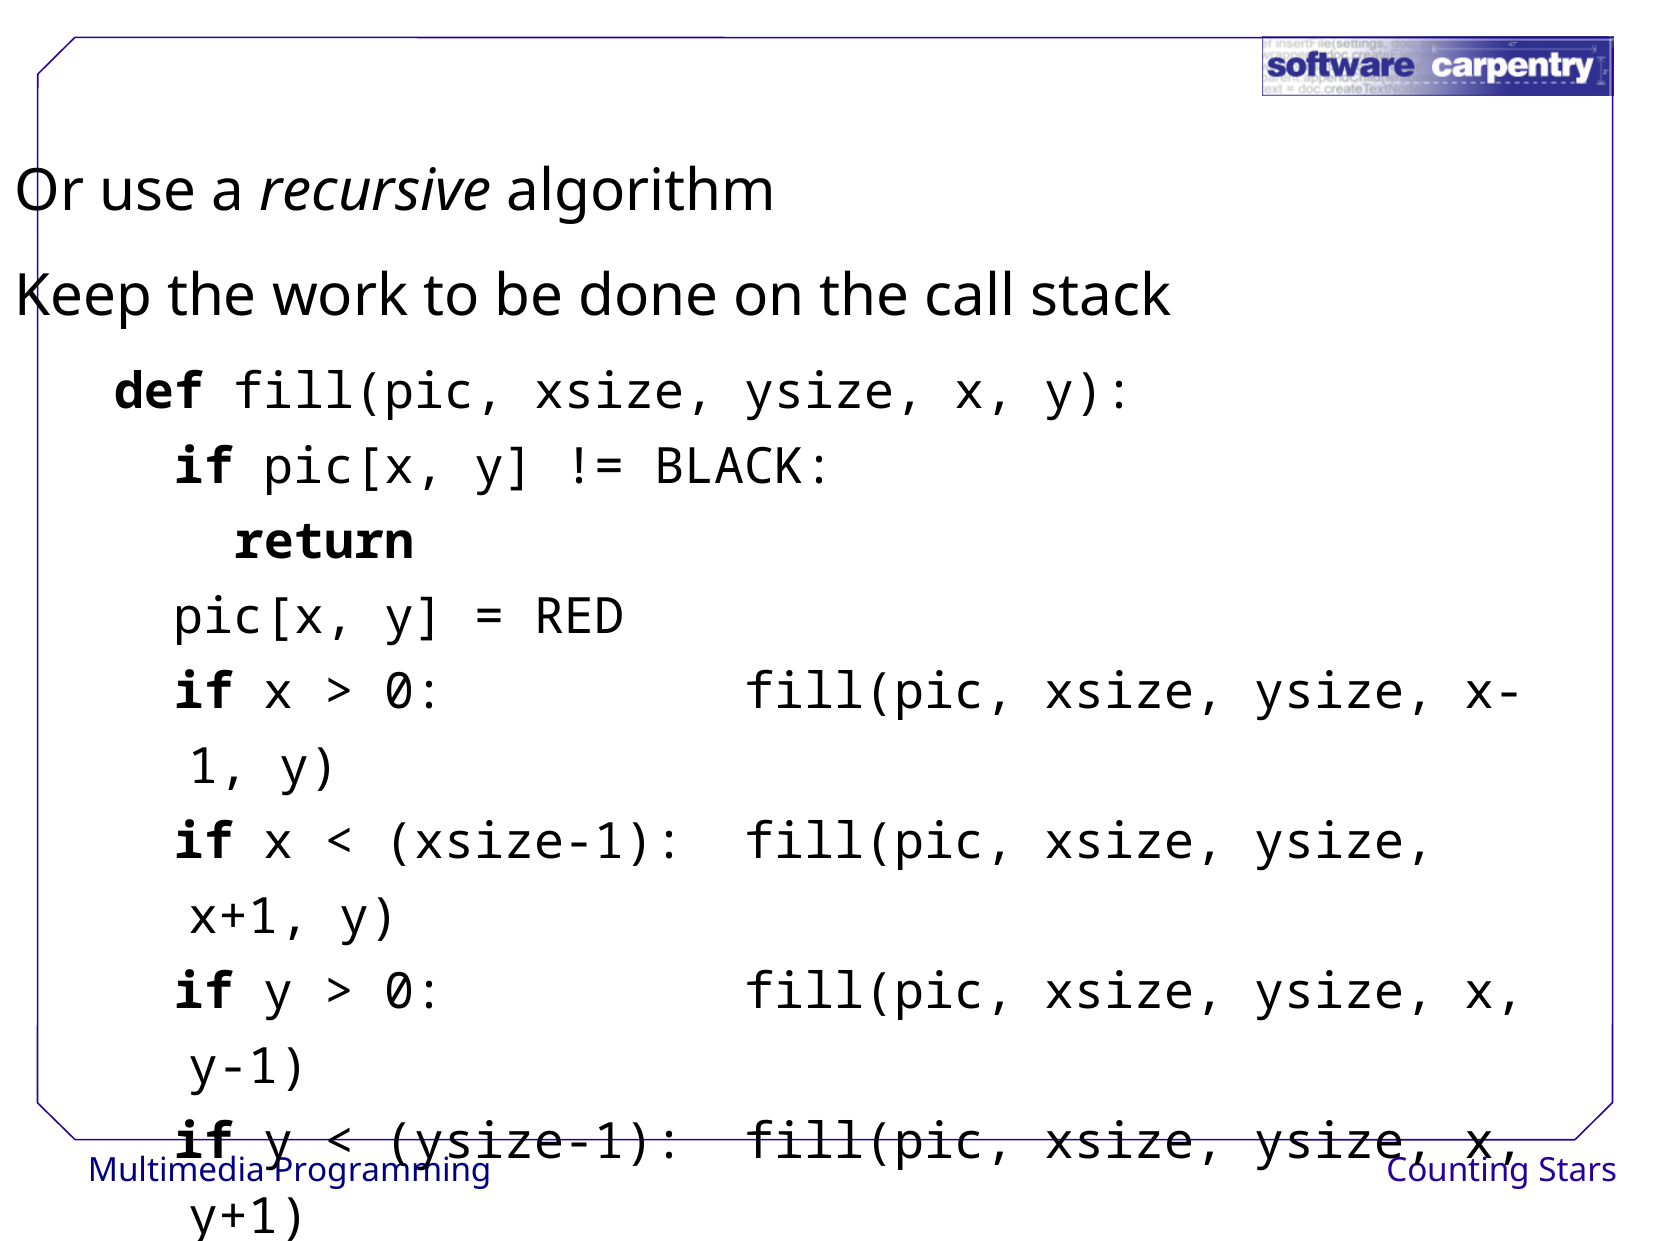

Or use a recursive algorithm
Keep the work to be done on the call stack
def fill(pic, xsize, ysize, x, y):
 if pic[x, y] != BLACK:
 return
 pic[x, y] = RED
 if x > 0: fill(pic, xsize, ysize, x-1, y)
 if x < (xsize-1): fill(pic, xsize, ysize, x+1, y)
 if y > 0: fill(pic, xsize, ysize, x, y-1)
 if y < (ysize-1): fill(pic, xsize, ysize, x, y+1)